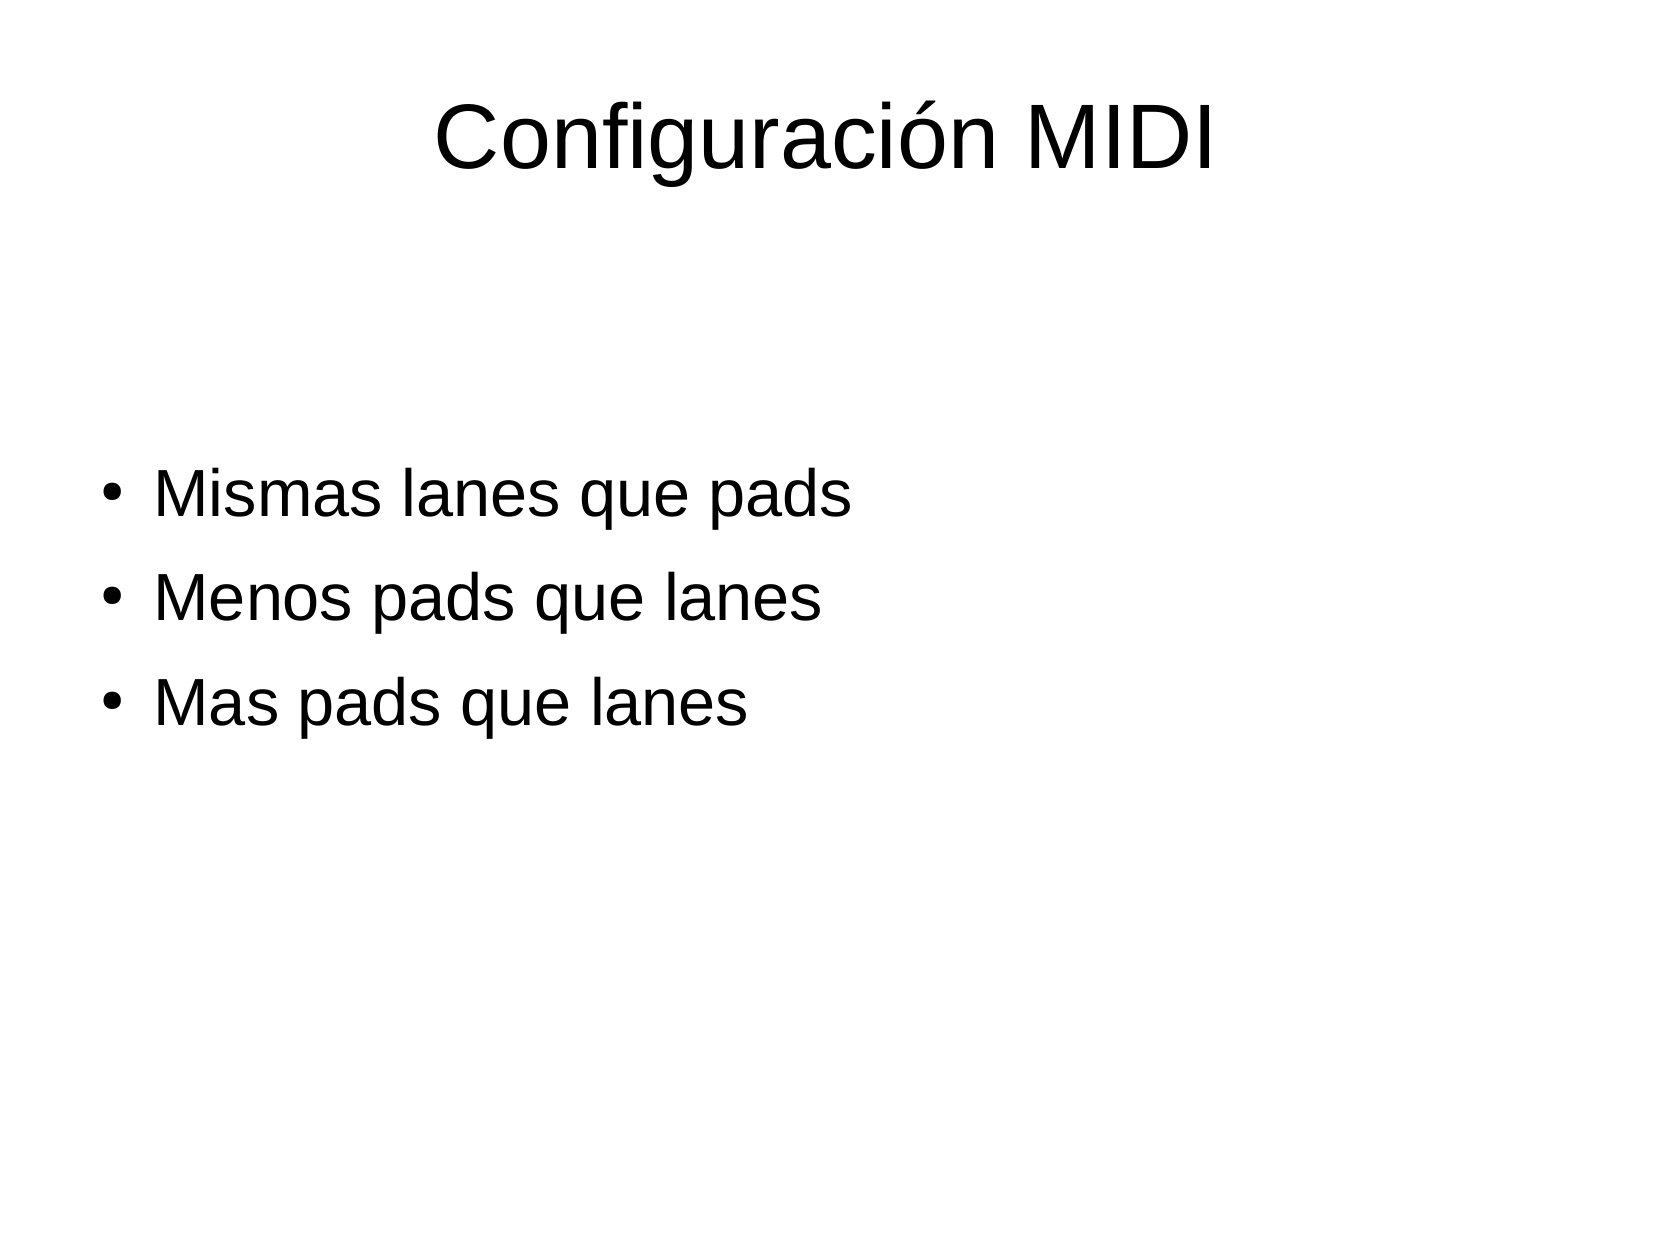

# Configuración MIDI
Mismas lanes que pads
Menos pads que lanes
Mas pads que lanes